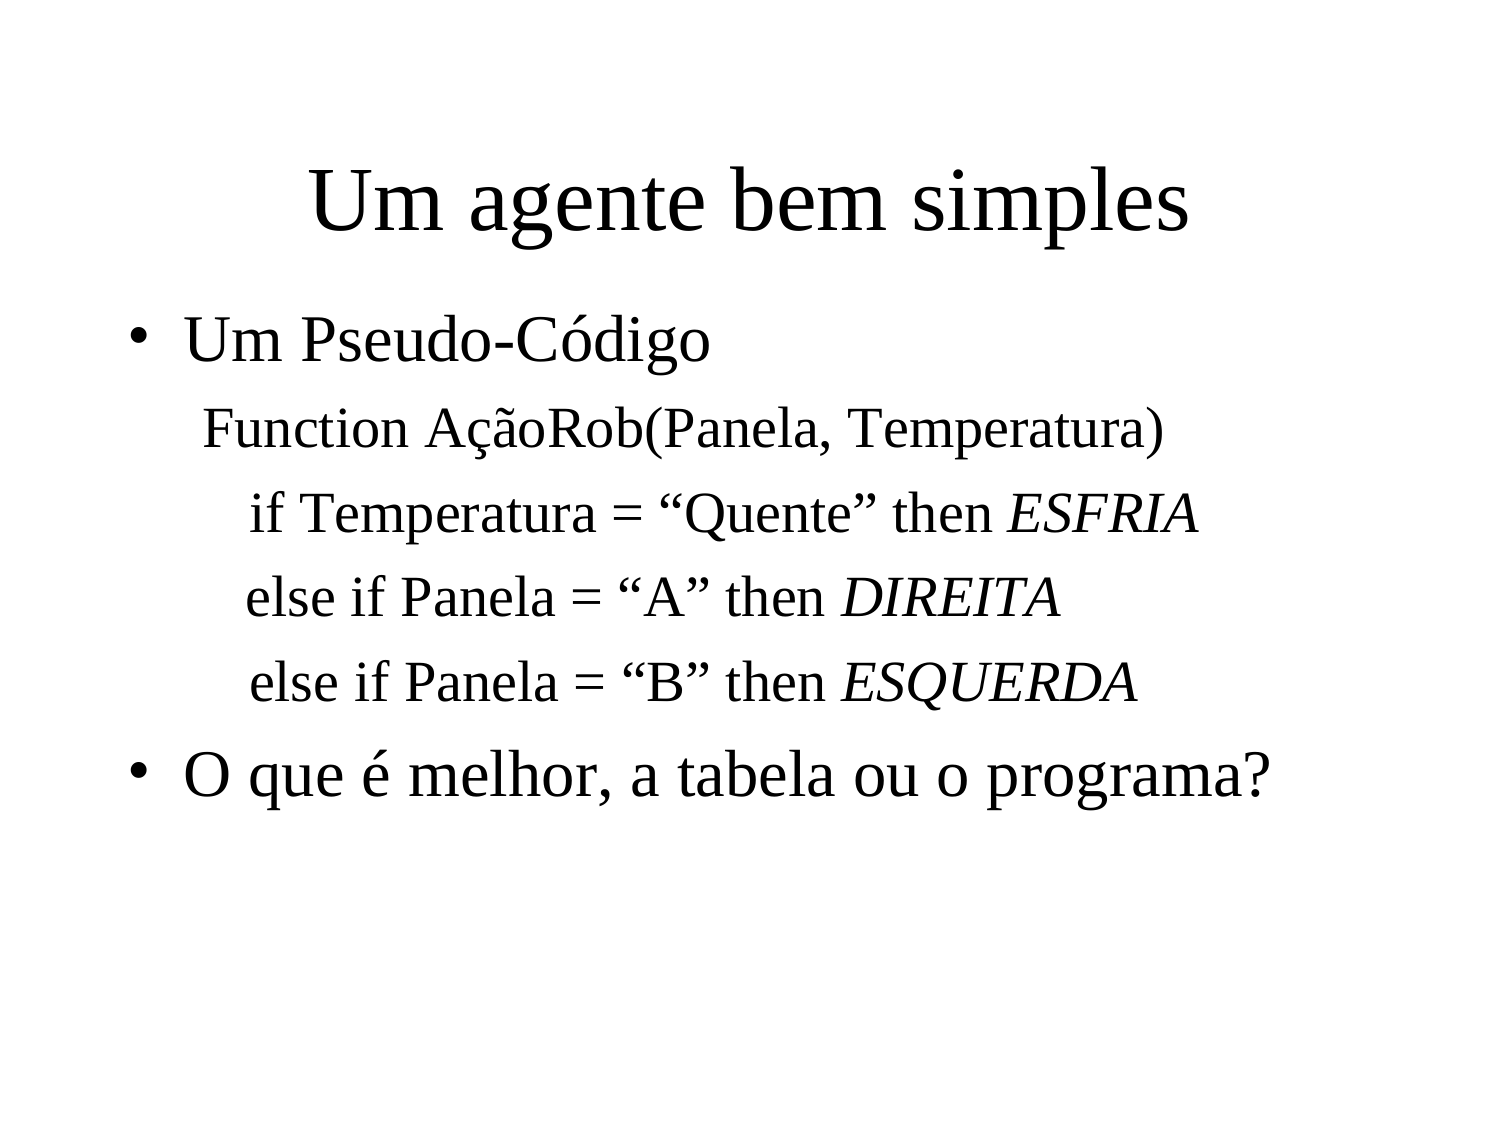

# Um agente bem simples
Um Pseudo-Código
Function AçãoRob(Panela, Temperatura)
	if Temperatura = “Quente” then ESFRIA
 else if Panela = “A” then DIREITA
	else if Panela = “B” then ESQUERDA
O que é melhor, a tabela ou o programa?